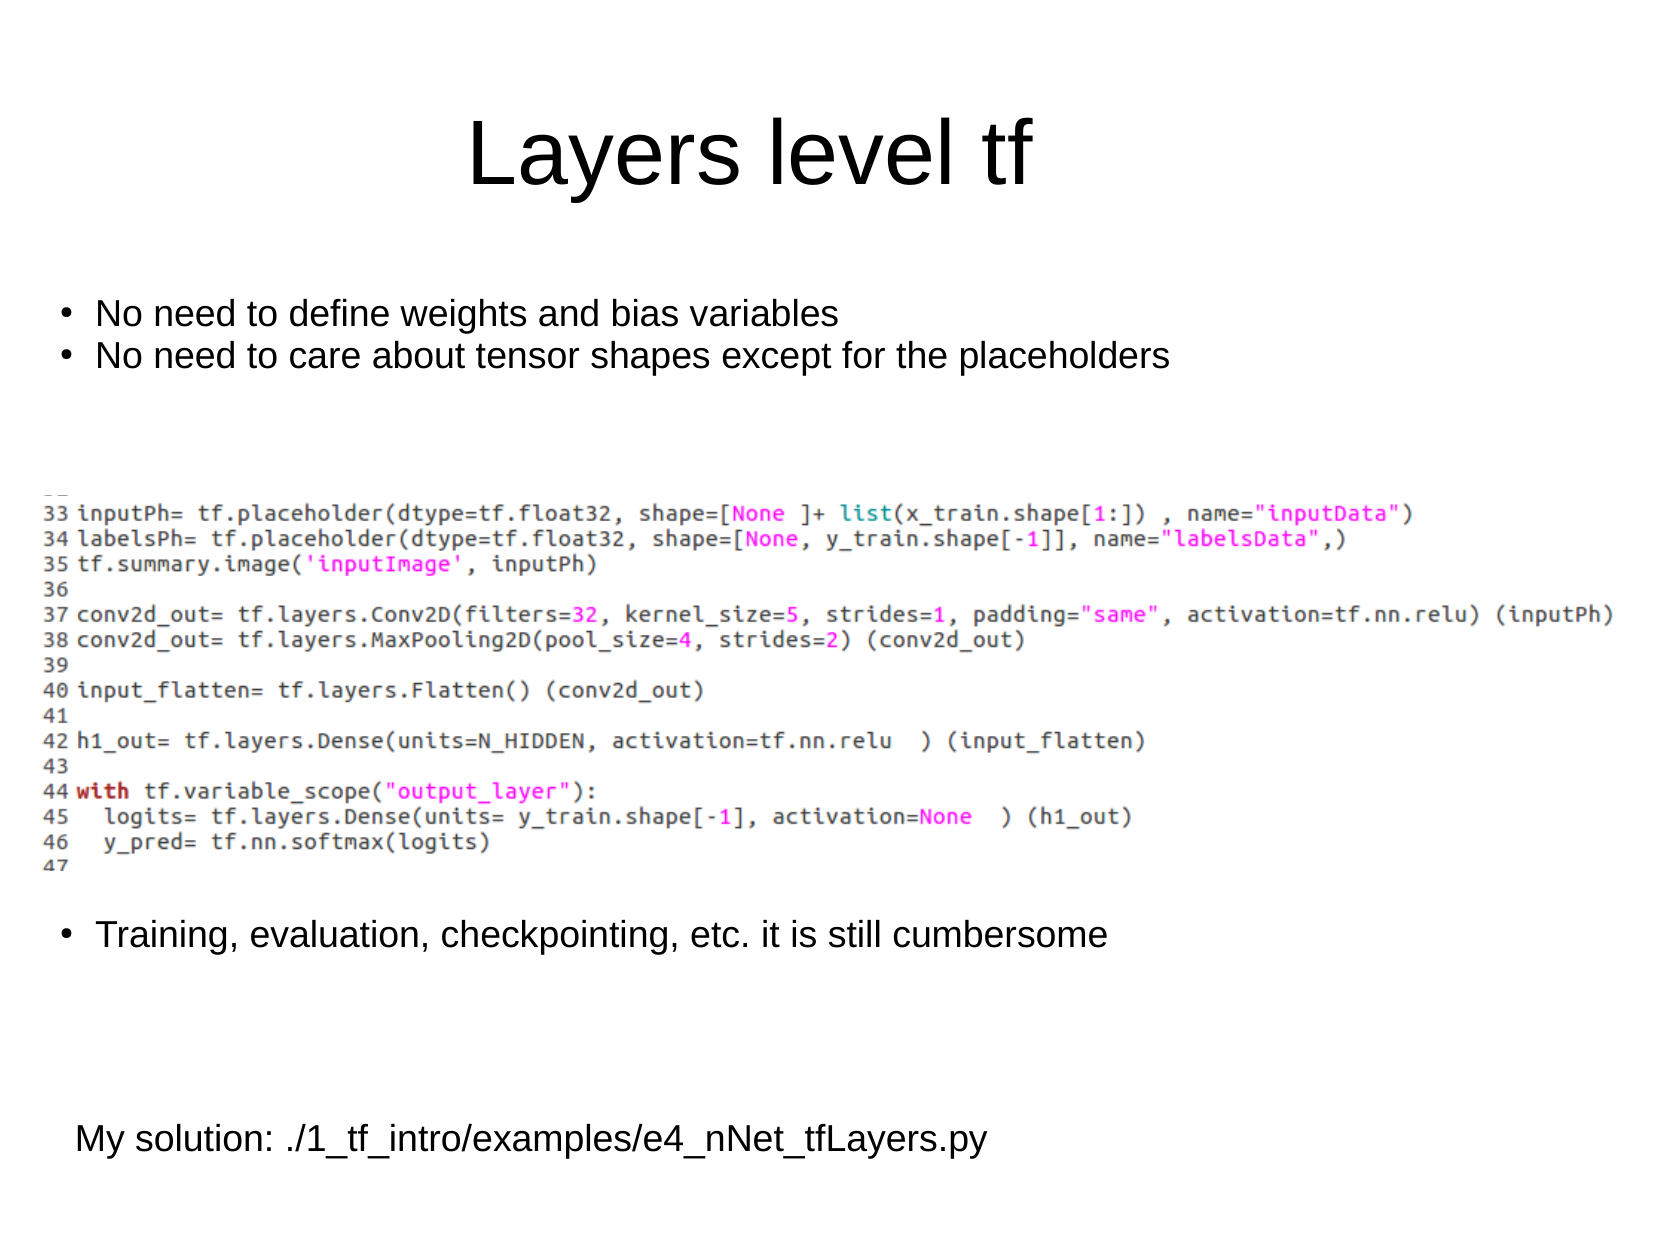

# Layers level tf
No need to define weights and bias variables
No need to care about tensor shapes except for the placeholders
Training, evaluation, checkpointing, etc. it is still cumbersome
My solution: ./1_tf_intro/examples/e4_nNet_tfLayers.py